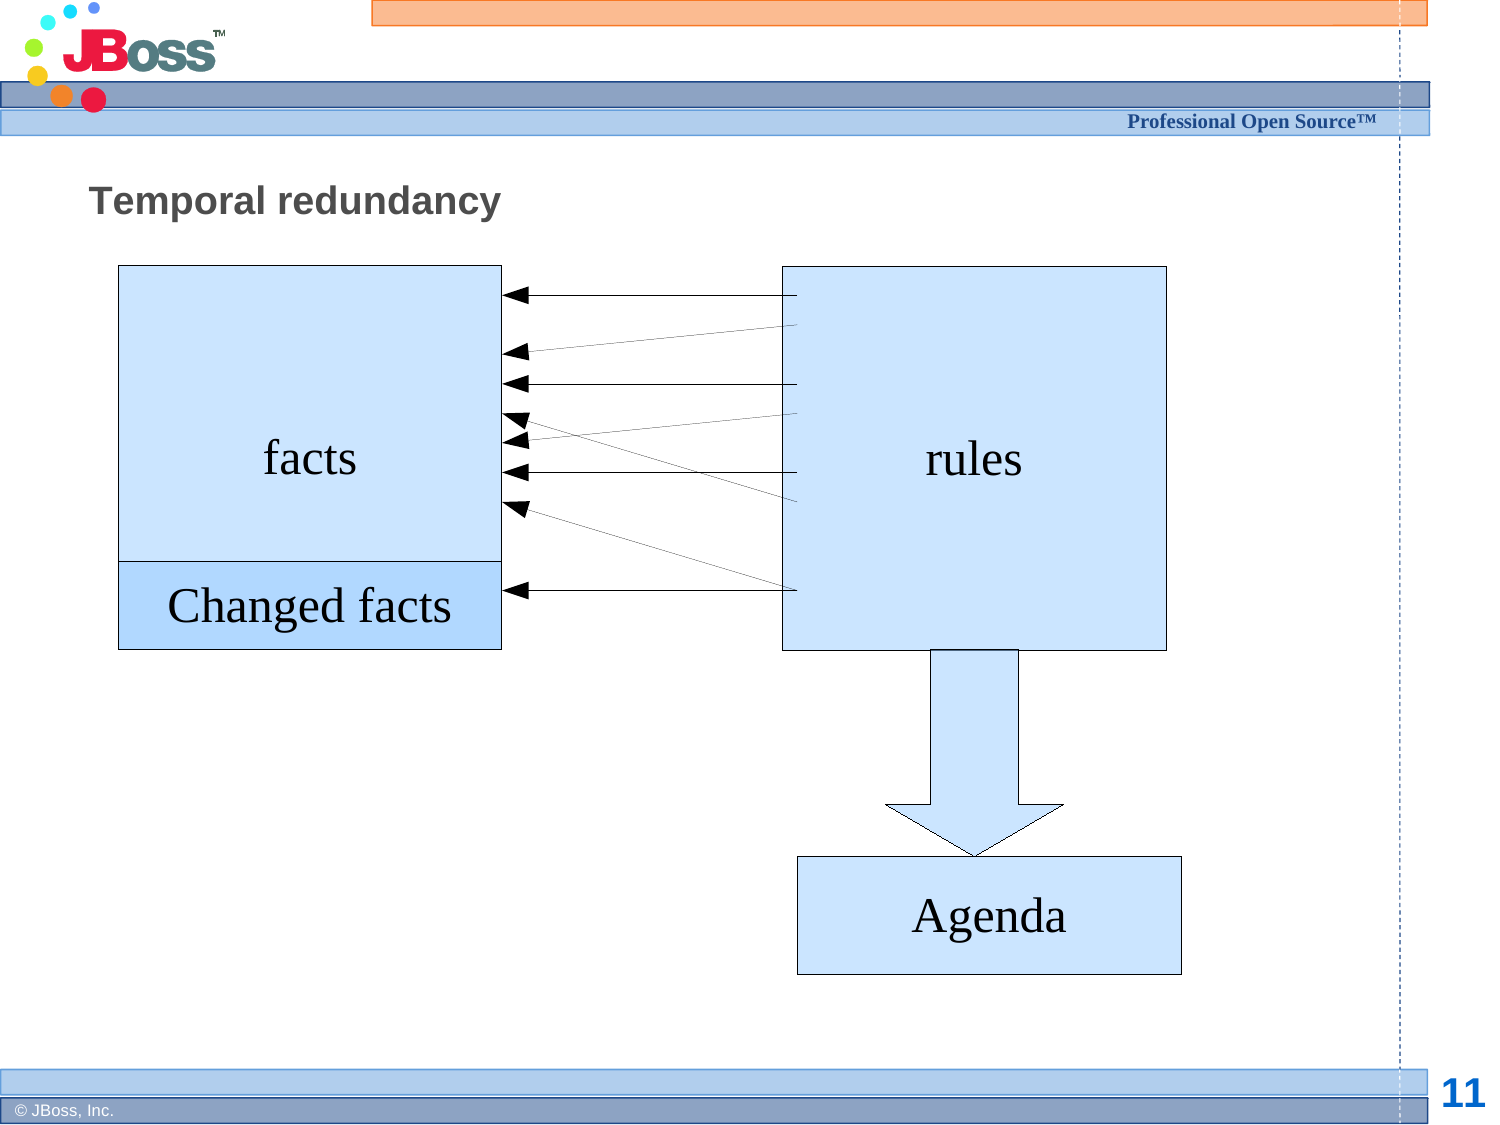

# Temporal redundancy
facts
rules
Changed facts
Agenda